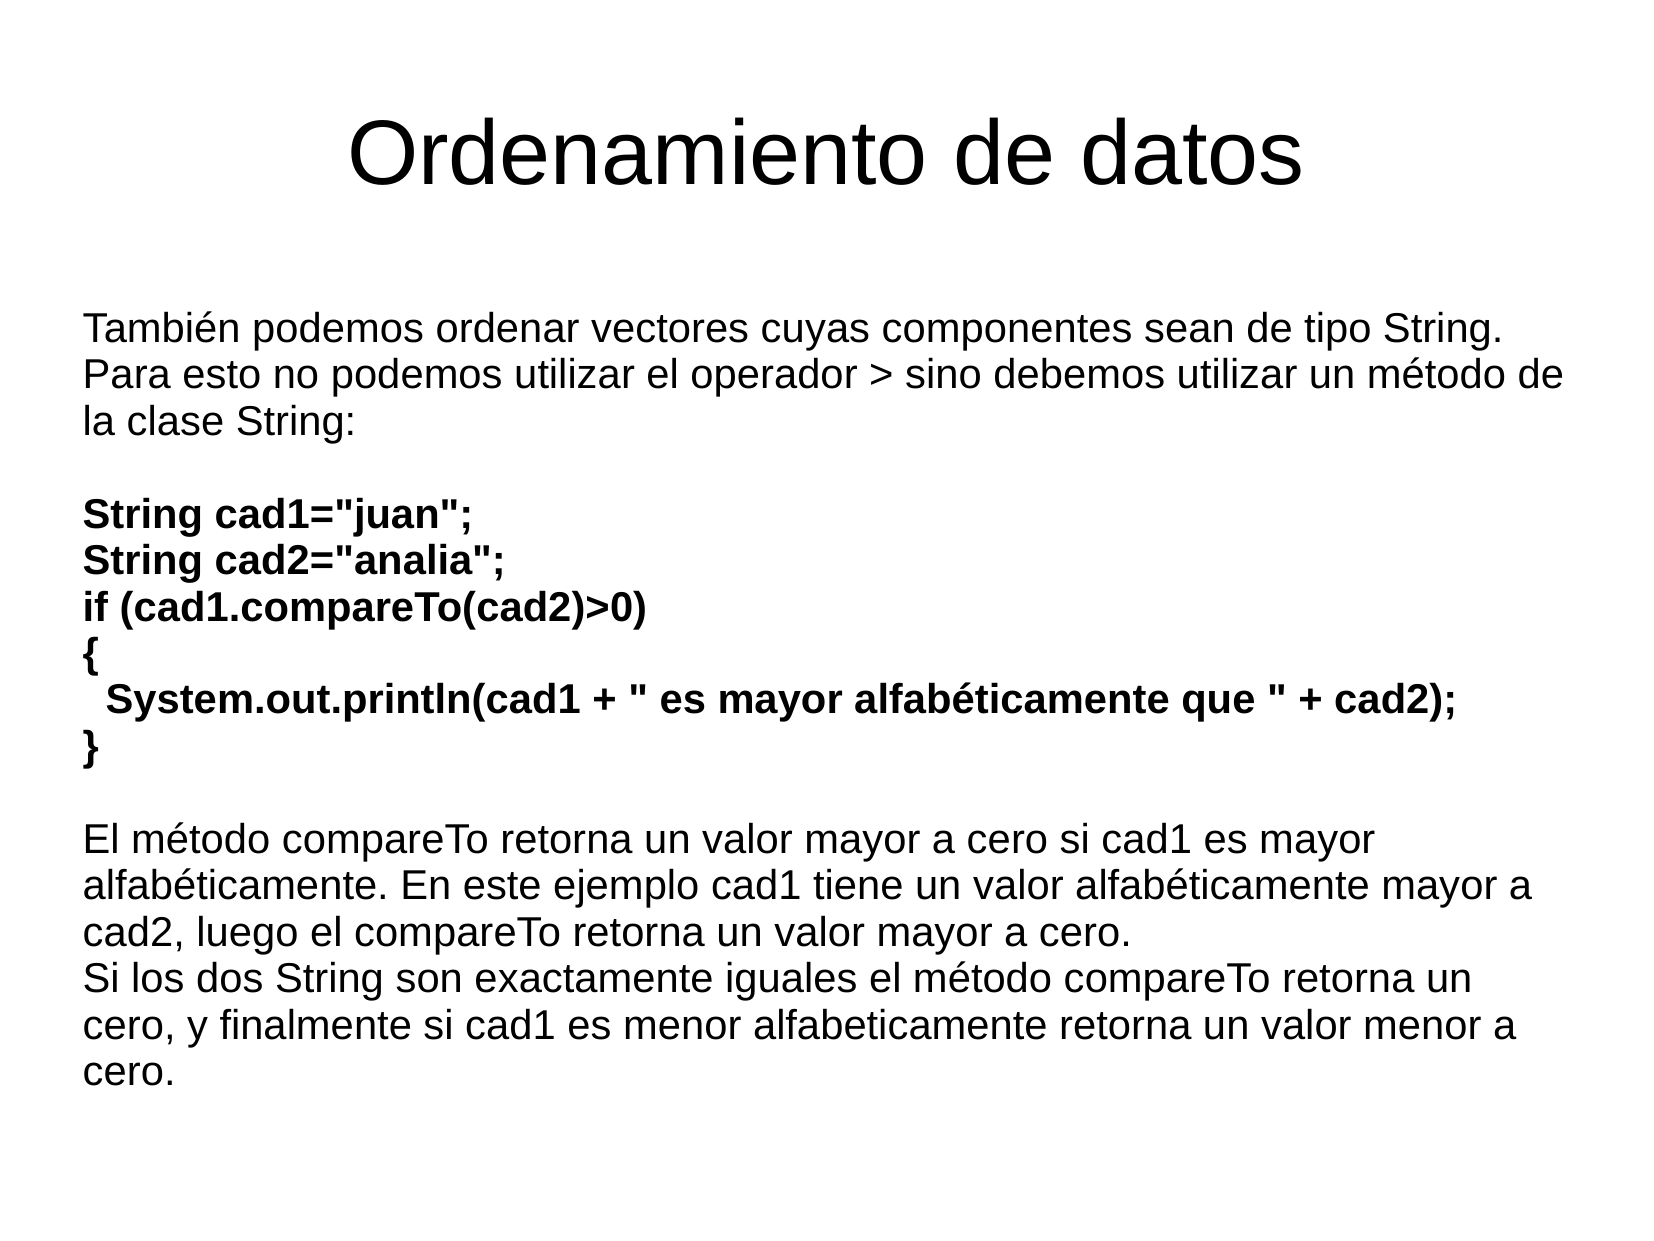

# Ordenamiento de datos
También podemos ordenar vectores cuyas componentes sean de tipo String. Para esto no podemos utilizar el operador > sino debemos utilizar un método de la clase String:
String cad1="juan";
String cad2="analia";
if (cad1.compareTo(cad2)>0)
{
 System.out.println(cad1 + " es mayor alfabéticamente que " + cad2);
}
El método compareTo retorna un valor mayor a cero si cad1 es mayor alfabéticamente. En este ejemplo cad1 tiene un valor alfabéticamente mayor a cad2, luego el compareTo retorna un valor mayor a cero.
Si los dos String son exactamente iguales el método compareTo retorna un cero, y finalmente si cad1 es menor alfabeticamente retorna un valor menor a cero.